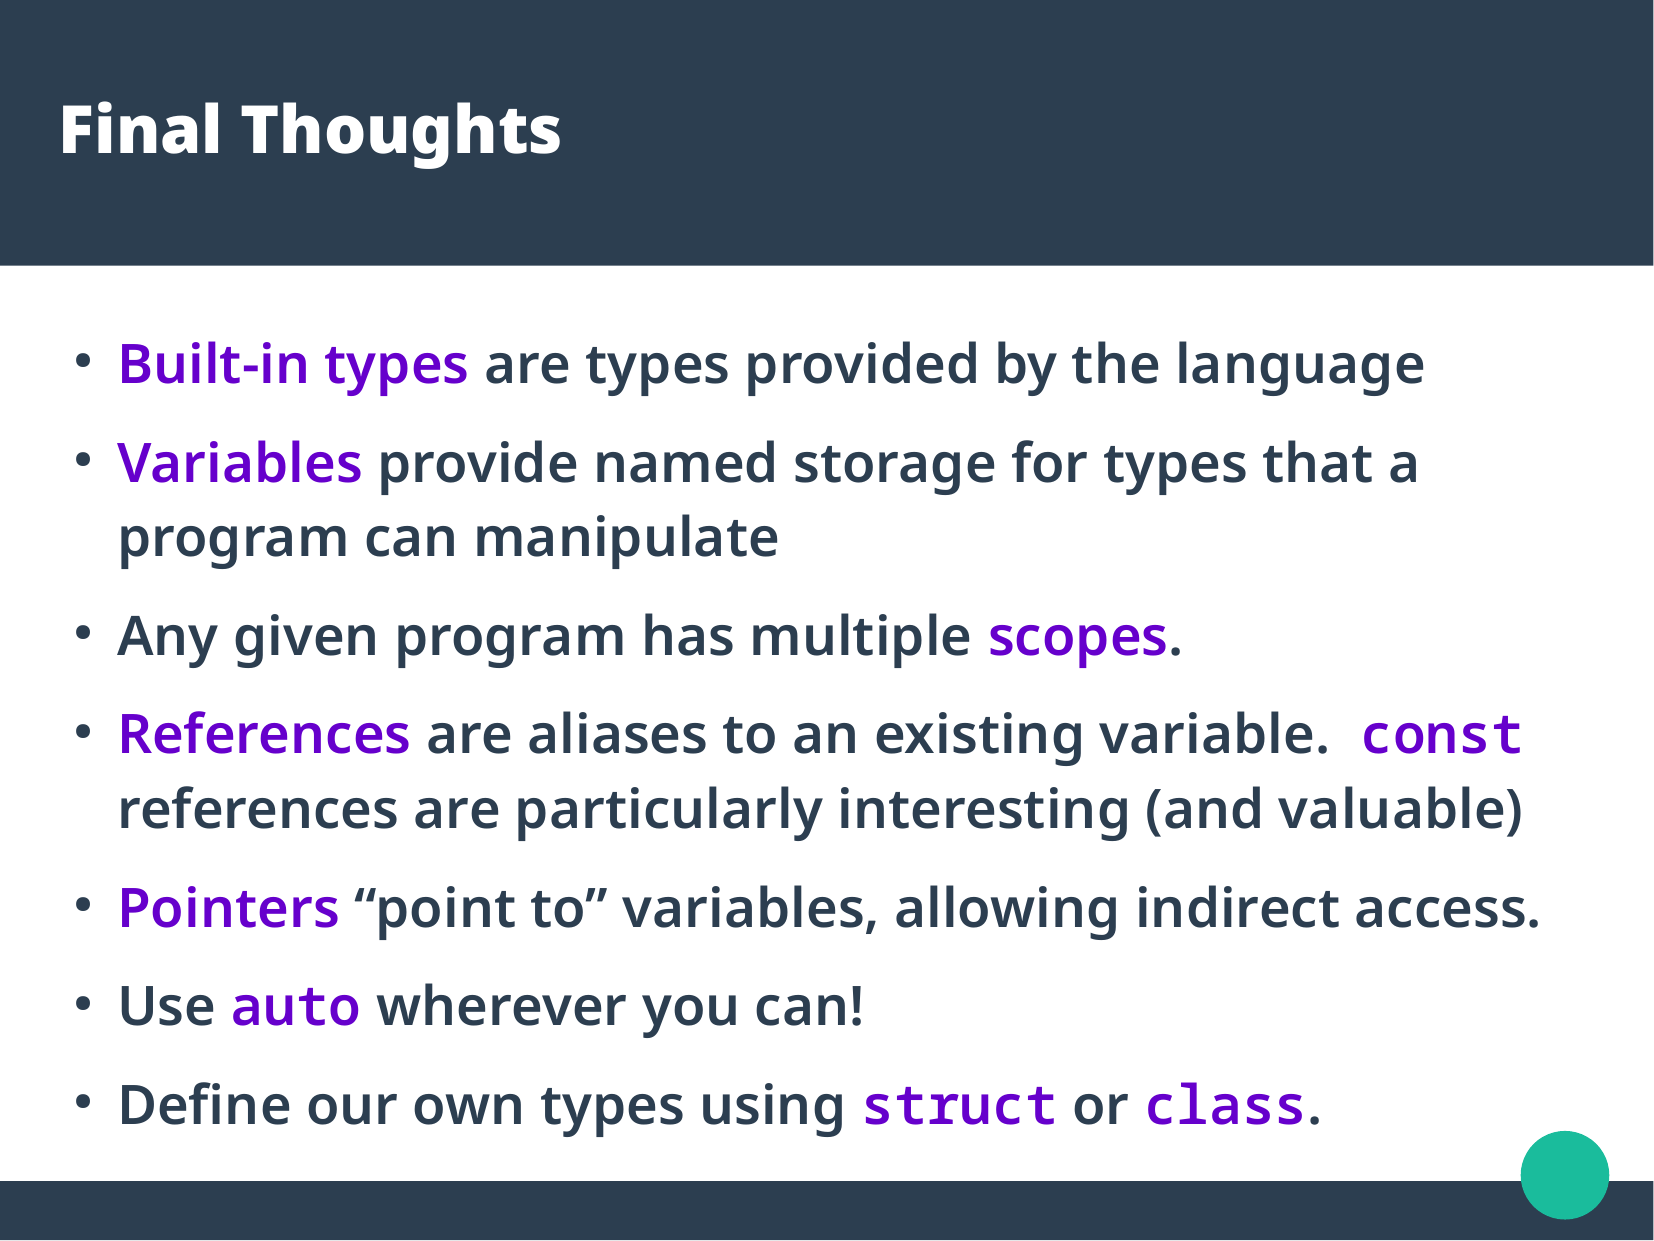

# Final Thoughts
Built-in types are types provided by the language
Variables provide named storage for types that a program can manipulate
Any given program has multiple scopes.
References are aliases to an existing variable. const references are particularly interesting (and valuable)
Pointers “point to” variables, allowing indirect access.
Use auto wherever you can!
Define our own types using struct or class.